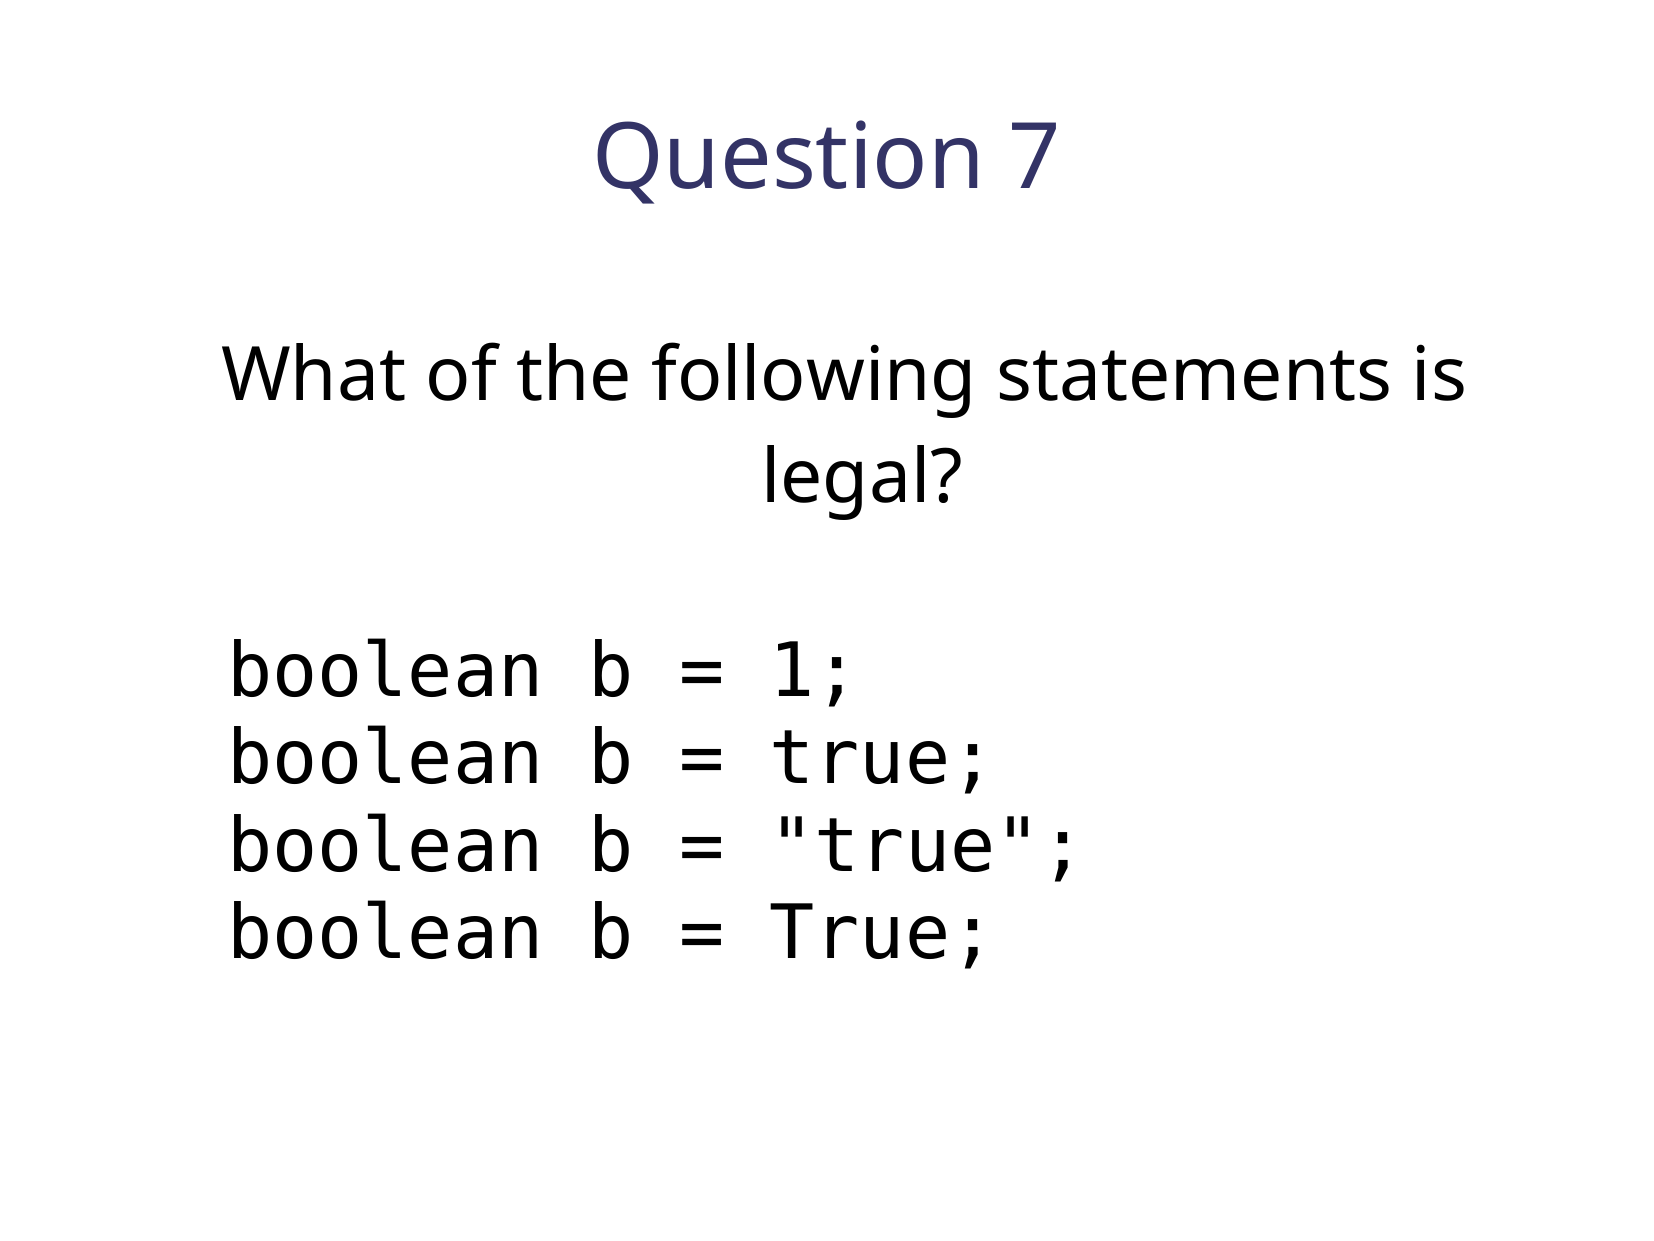

# Question
What of the following statements is legal?
	boolean b = 1;
	boolean b = true;
	boolean b = "true";
	boolean b = True;